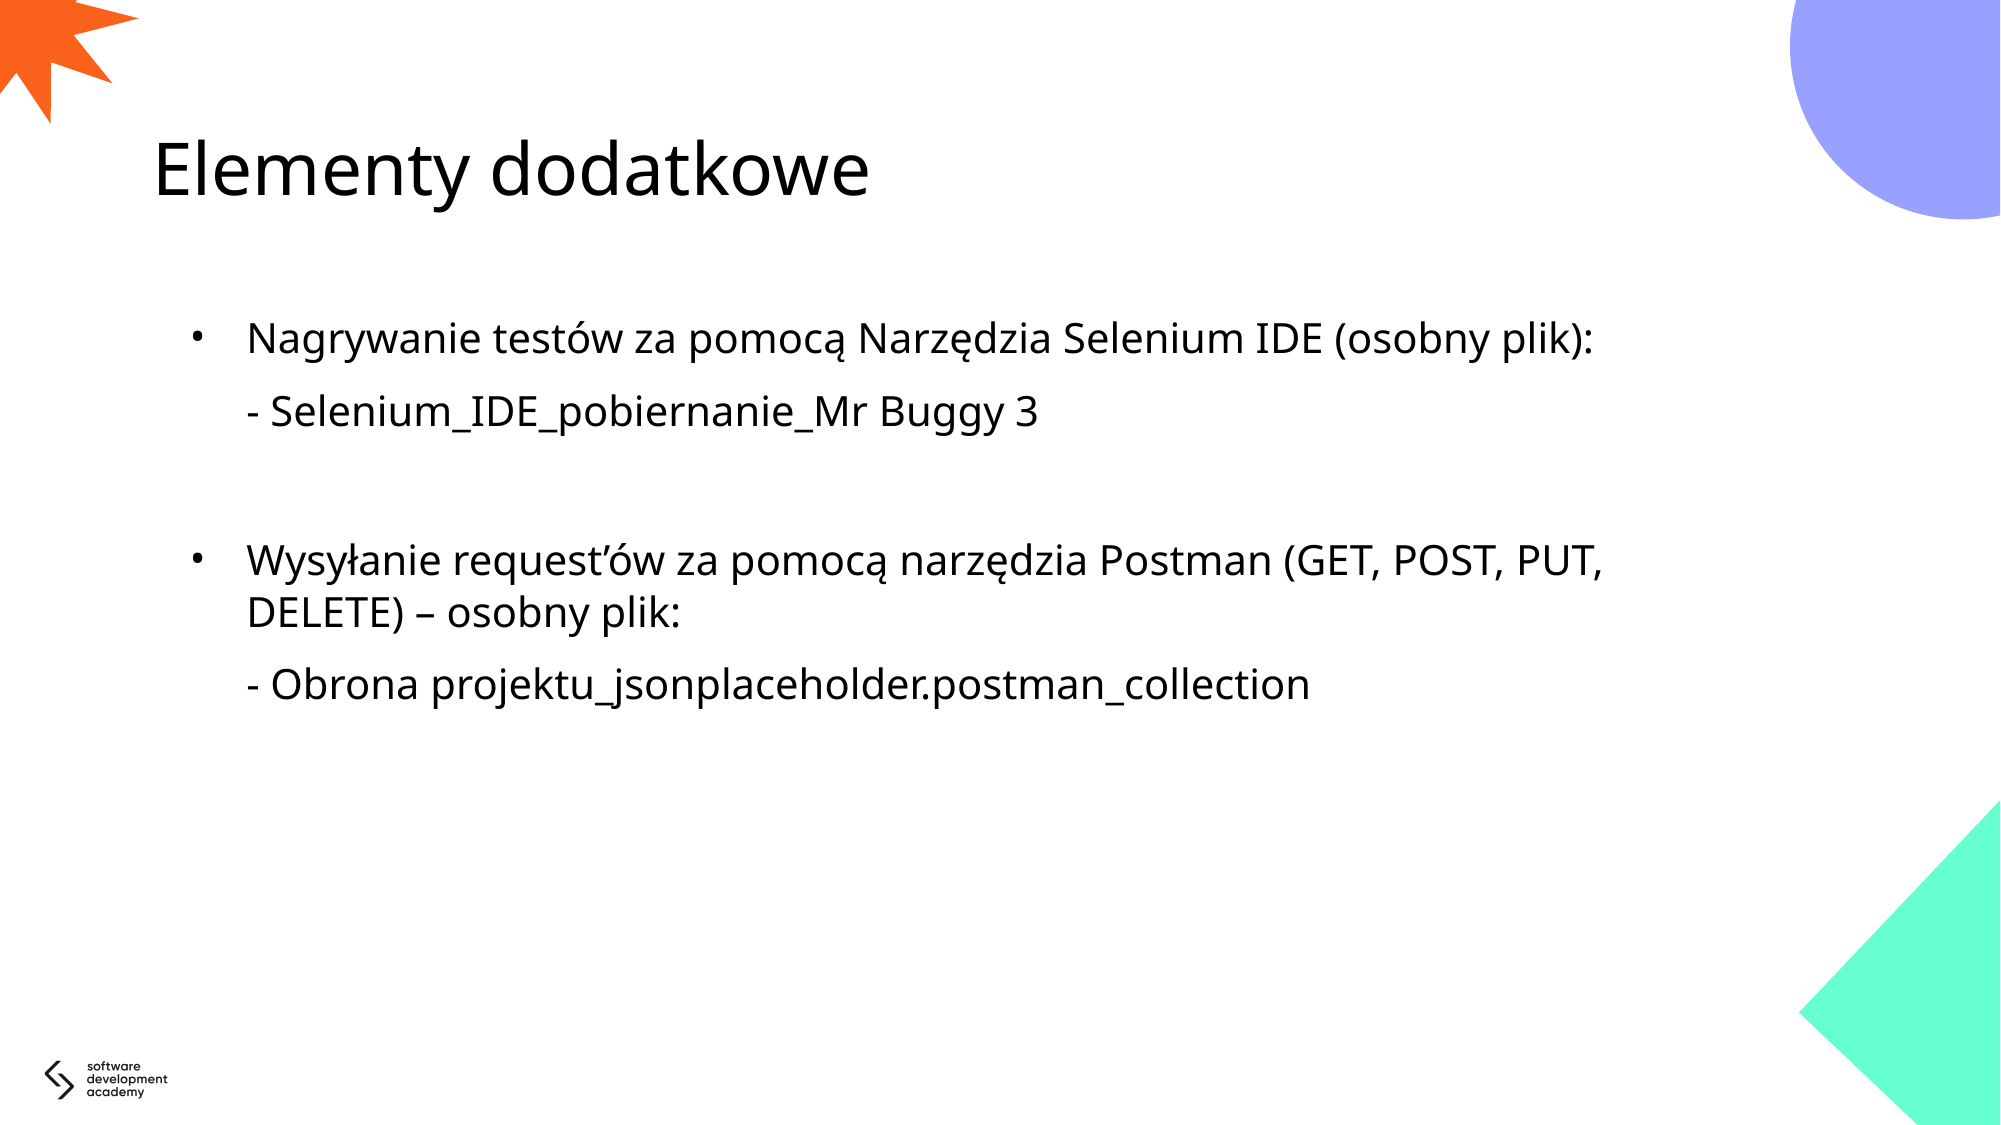

# Elementy dodatkowe
Nagrywanie testów za pomocą Narzędzia Selenium IDE (osobny plik):
- Selenium_IDE_pobiernanie_Mr Buggy 3
Wysyłanie request’ów za pomocą narzędzia Postman (GET, POST, PUT, DELETE) – osobny plik:
- Obrona projektu_jsonplaceholder.postman_collection